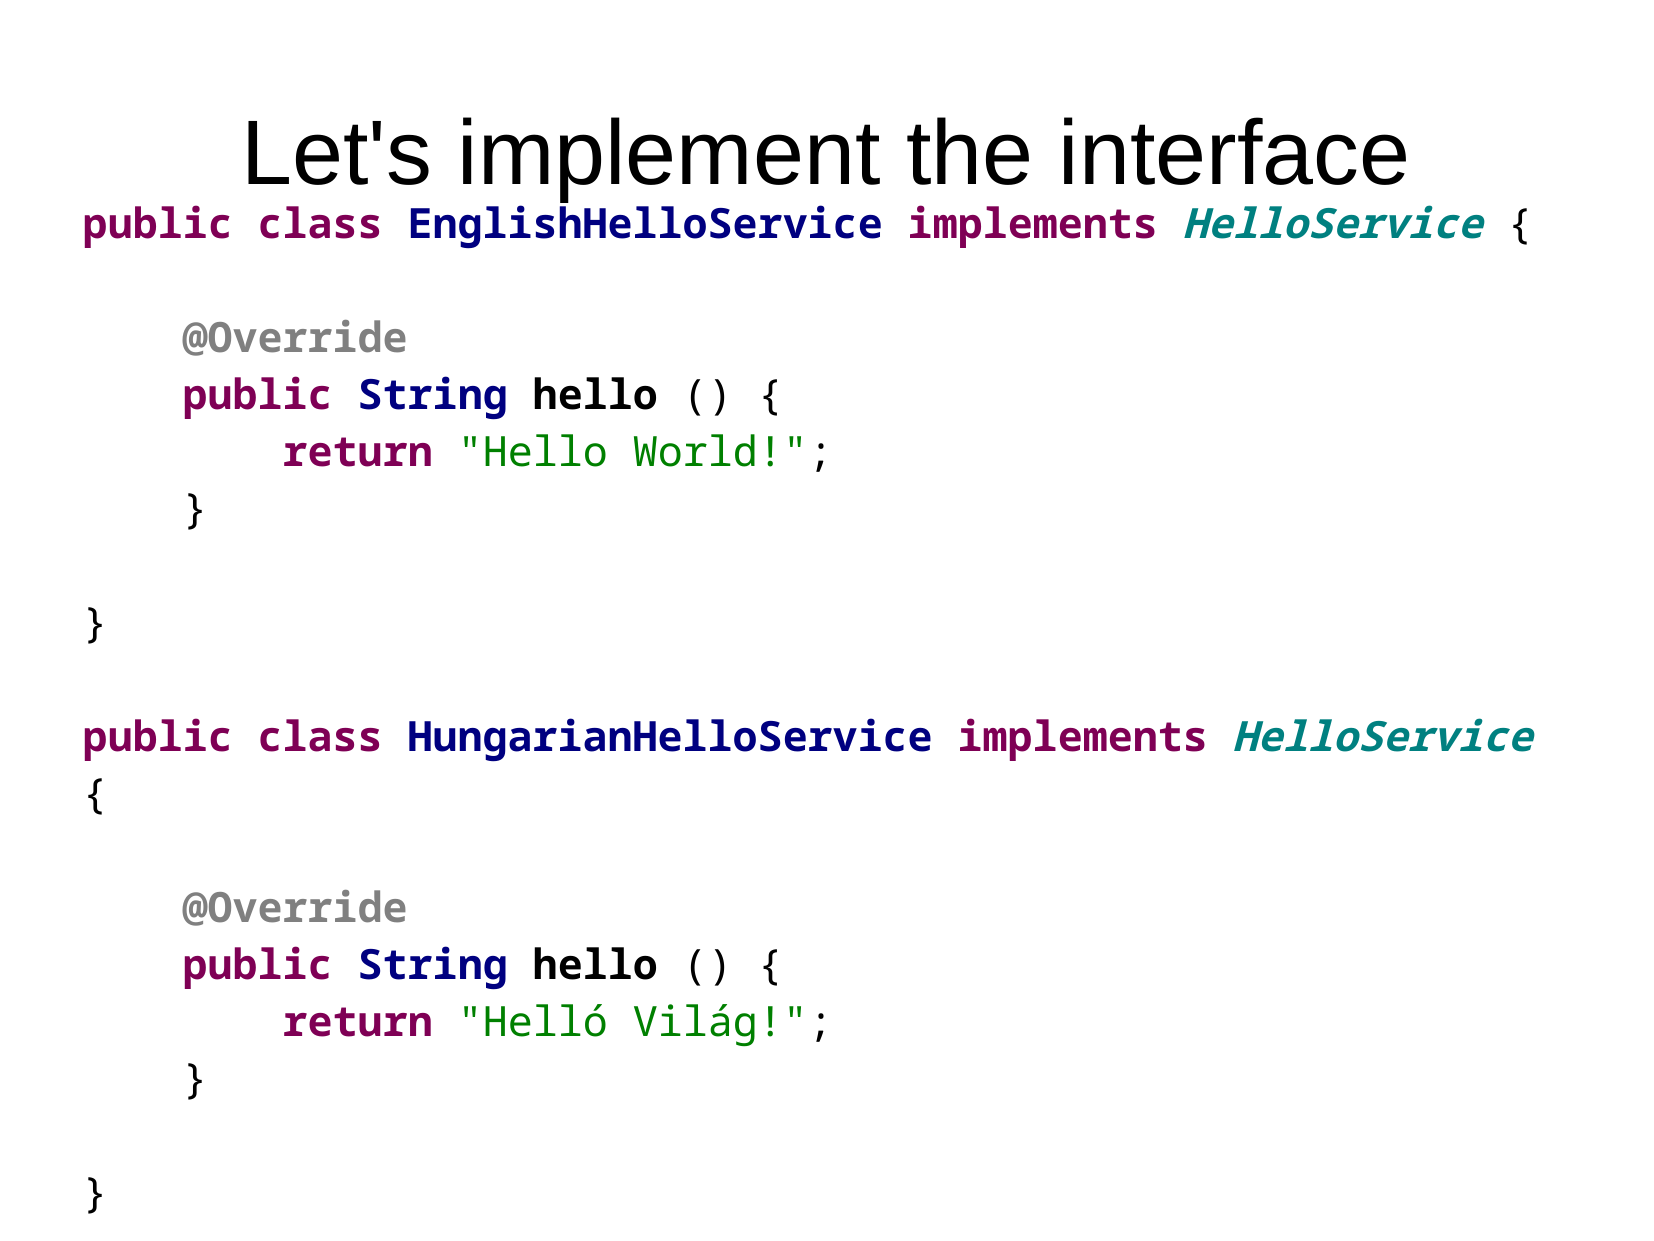

# Let's implement the interface
public class EnglishHelloService implements HelloService {
 @Override
 public String hello () {
 return "Hello World!";
 }
}
public class HungarianHelloService implements HelloService {
 @Override
 public String hello () {
 return "Helló Világ!";
 }
}